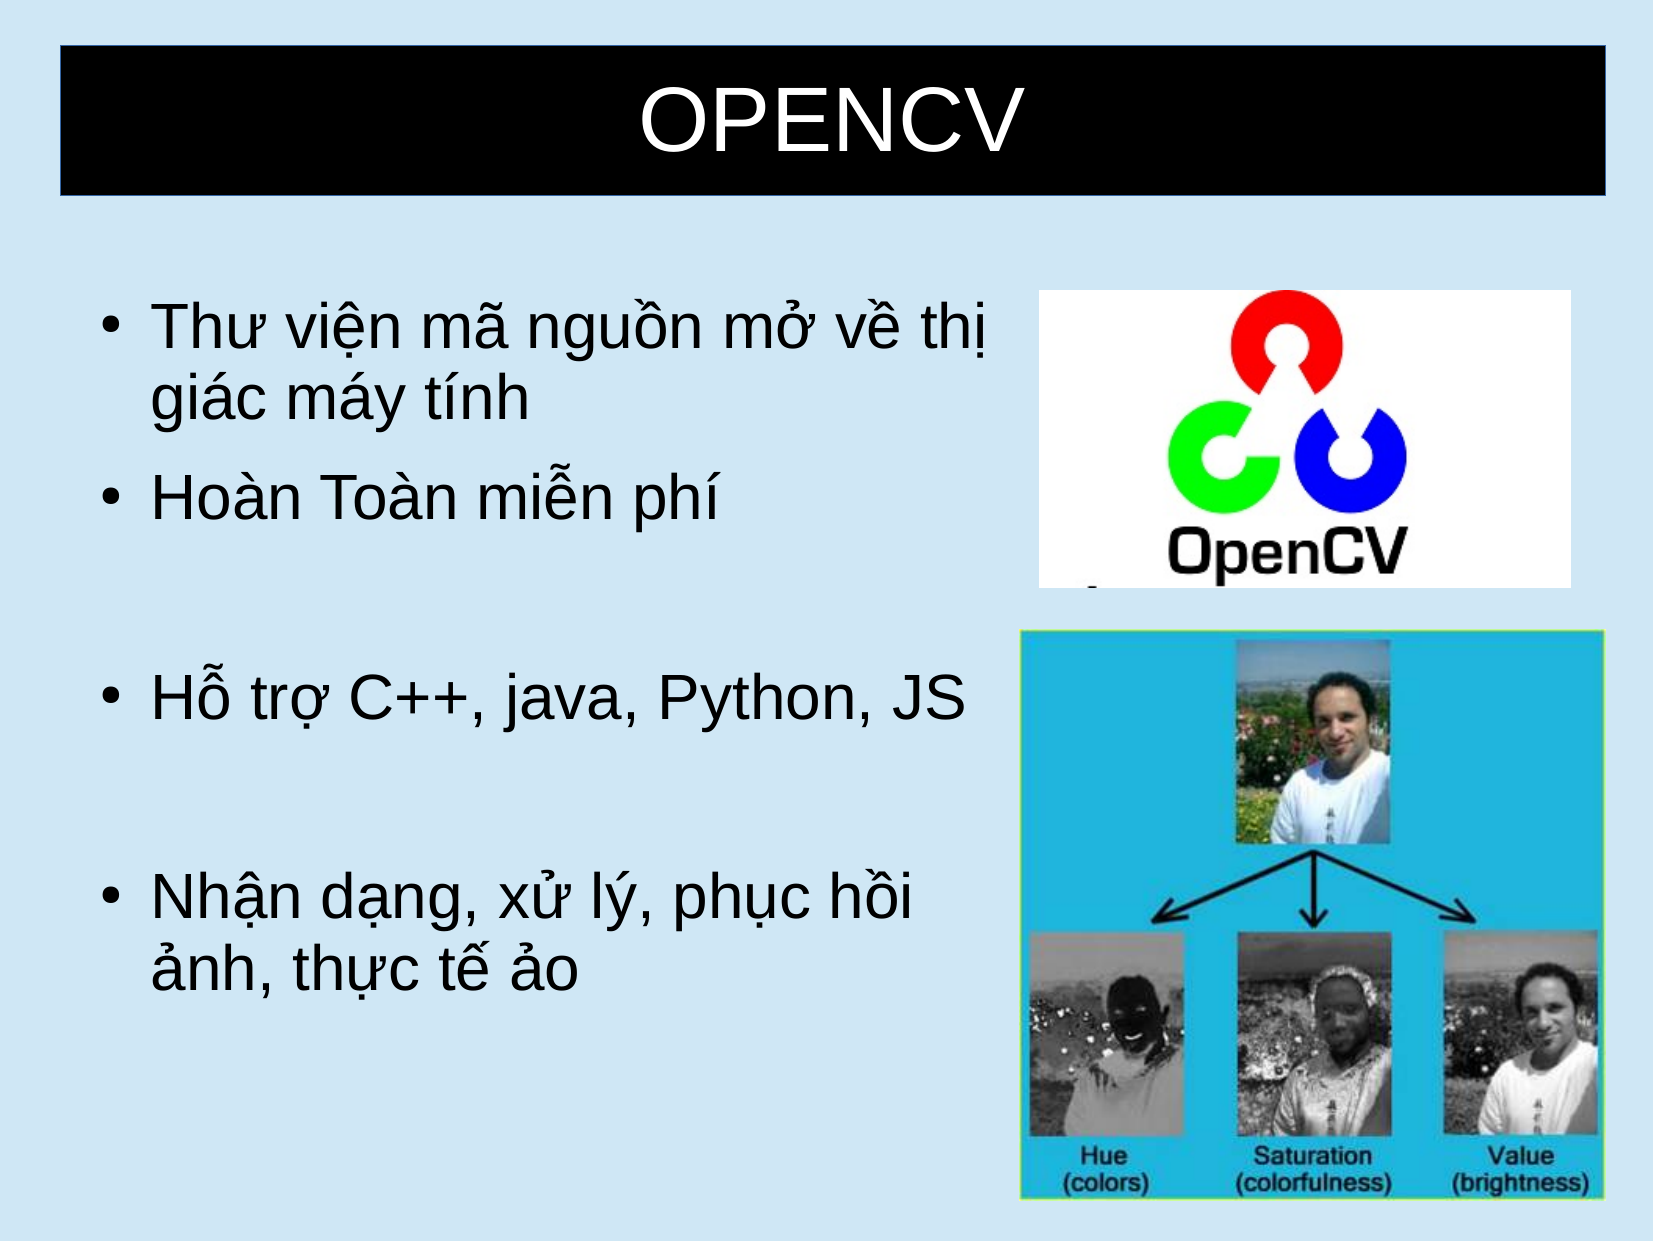

OPENCV
# Thư viện mã nguồn mở về thị giác máy tính
Hoàn Toàn miễn phí
Hỗ trợ C++, java, Python, JS
Nhận dạng, xử lý, phục hồi ảnh, thực tế ảo